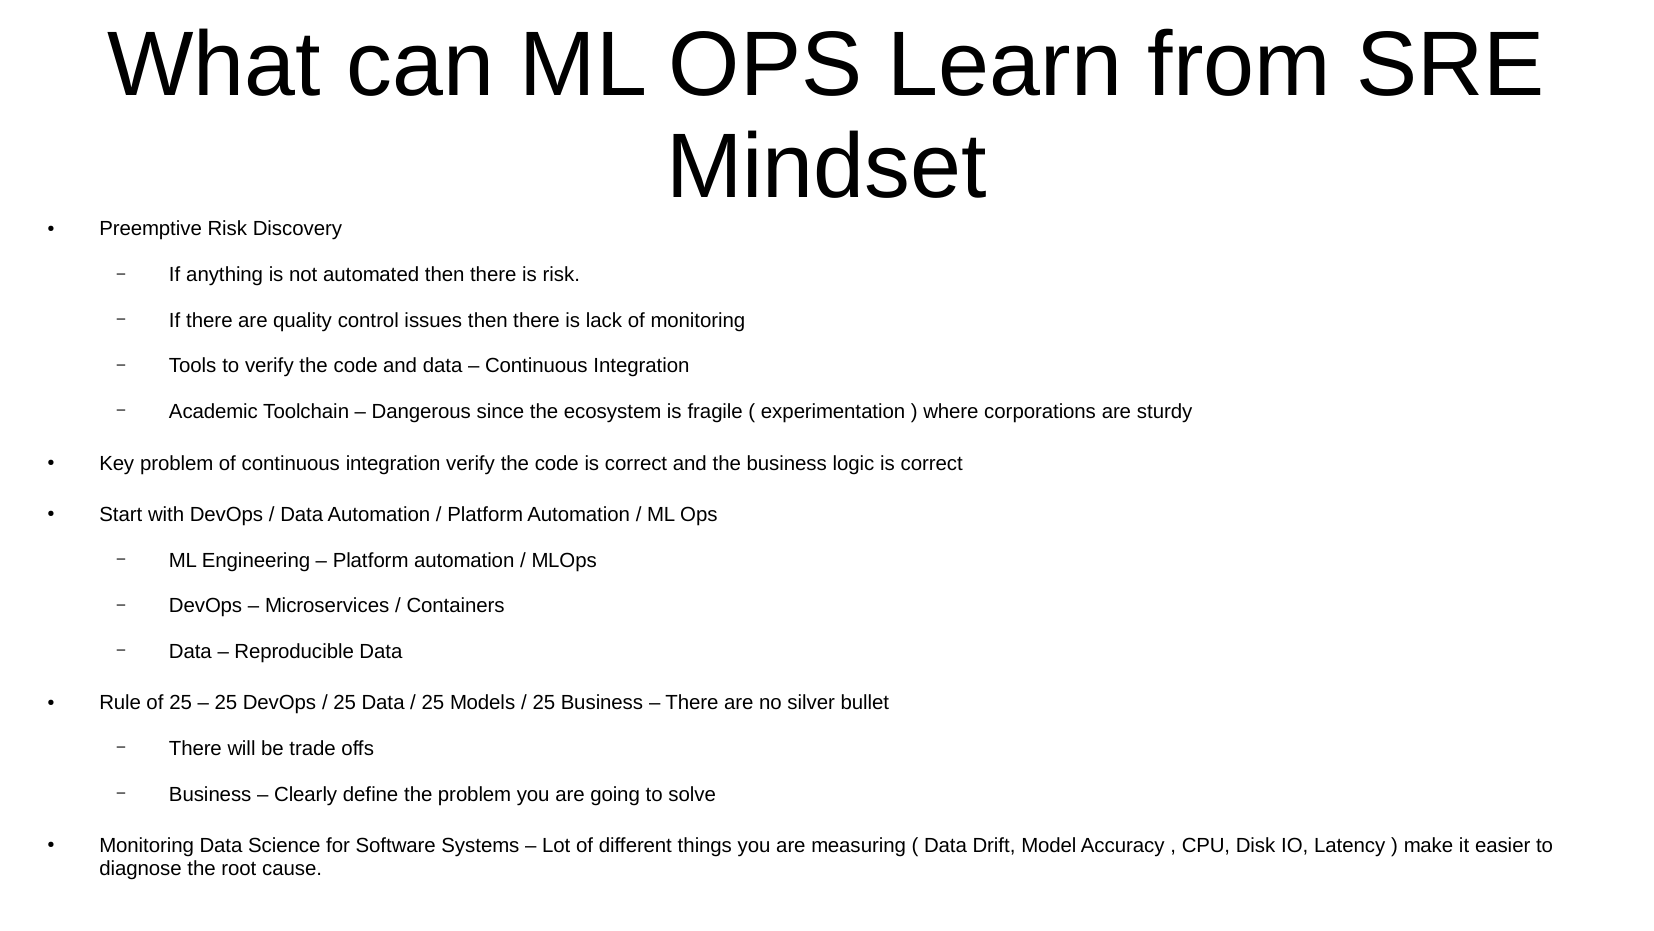

# What can ML OPS Learn from SRE Mindset
Preemptive Risk Discovery
If anything is not automated then there is risk.
If there are quality control issues then there is lack of monitoring
Tools to verify the code and data – Continuous Integration
Academic Toolchain – Dangerous since the ecosystem is fragile ( experimentation ) where corporations are sturdy
Key problem of continuous integration verify the code is correct and the business logic is correct
Start with DevOps / Data Automation / Platform Automation / ML Ops
ML Engineering – Platform automation / MLOps
DevOps – Microservices / Containers
Data – Reproducible Data
Rule of 25 – 25 DevOps / 25 Data / 25 Models / 25 Business – There are no silver bullet
There will be trade offs
Business – Clearly define the problem you are going to solve
Monitoring Data Science for Software Systems – Lot of different things you are measuring ( Data Drift, Model Accuracy , CPU, Disk IO, Latency ) make it easier to diagnose the root cause.